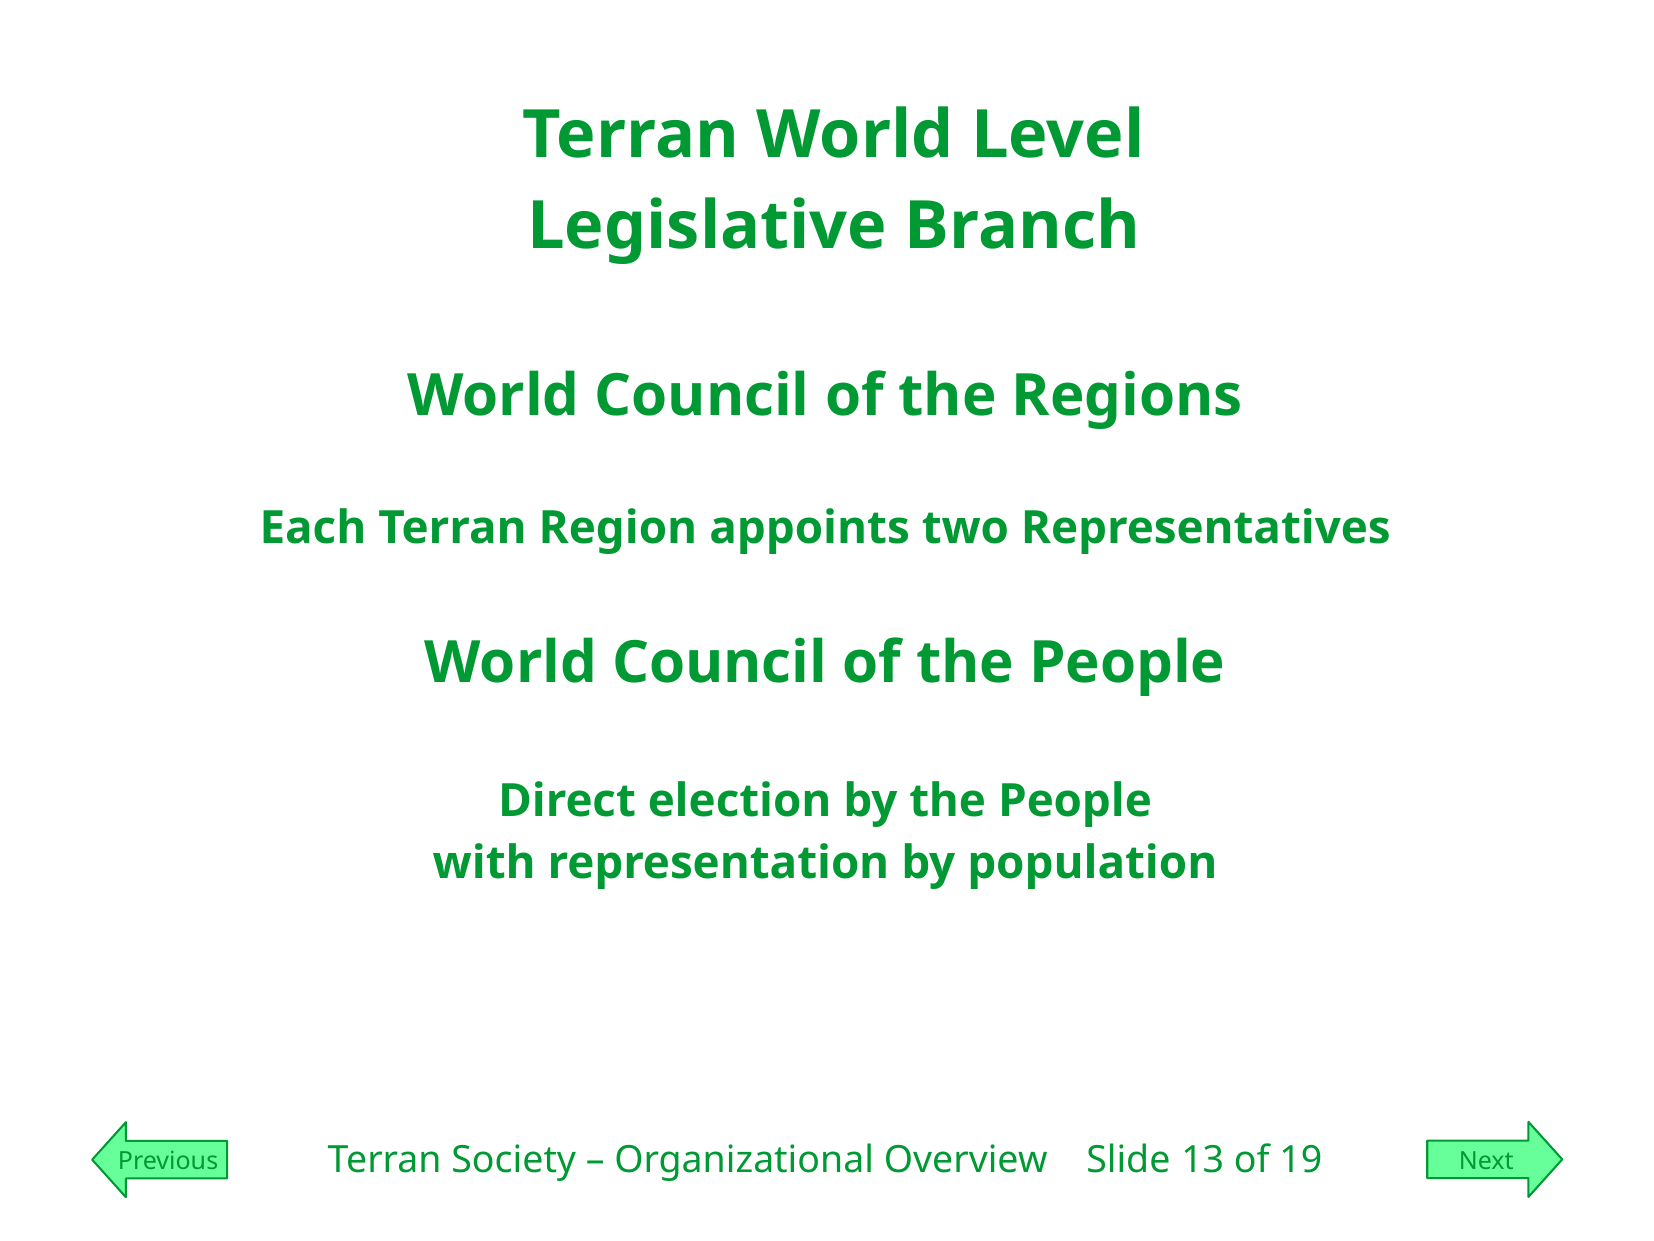

# Terran World Level Legislative Branch
World Council of the Regions
Each Terran Region appoints two Representatives
World Council of the People
Direct election by the People
with representation by population
Next
Previous
Terran Society – Organizational Overview Slide of 19